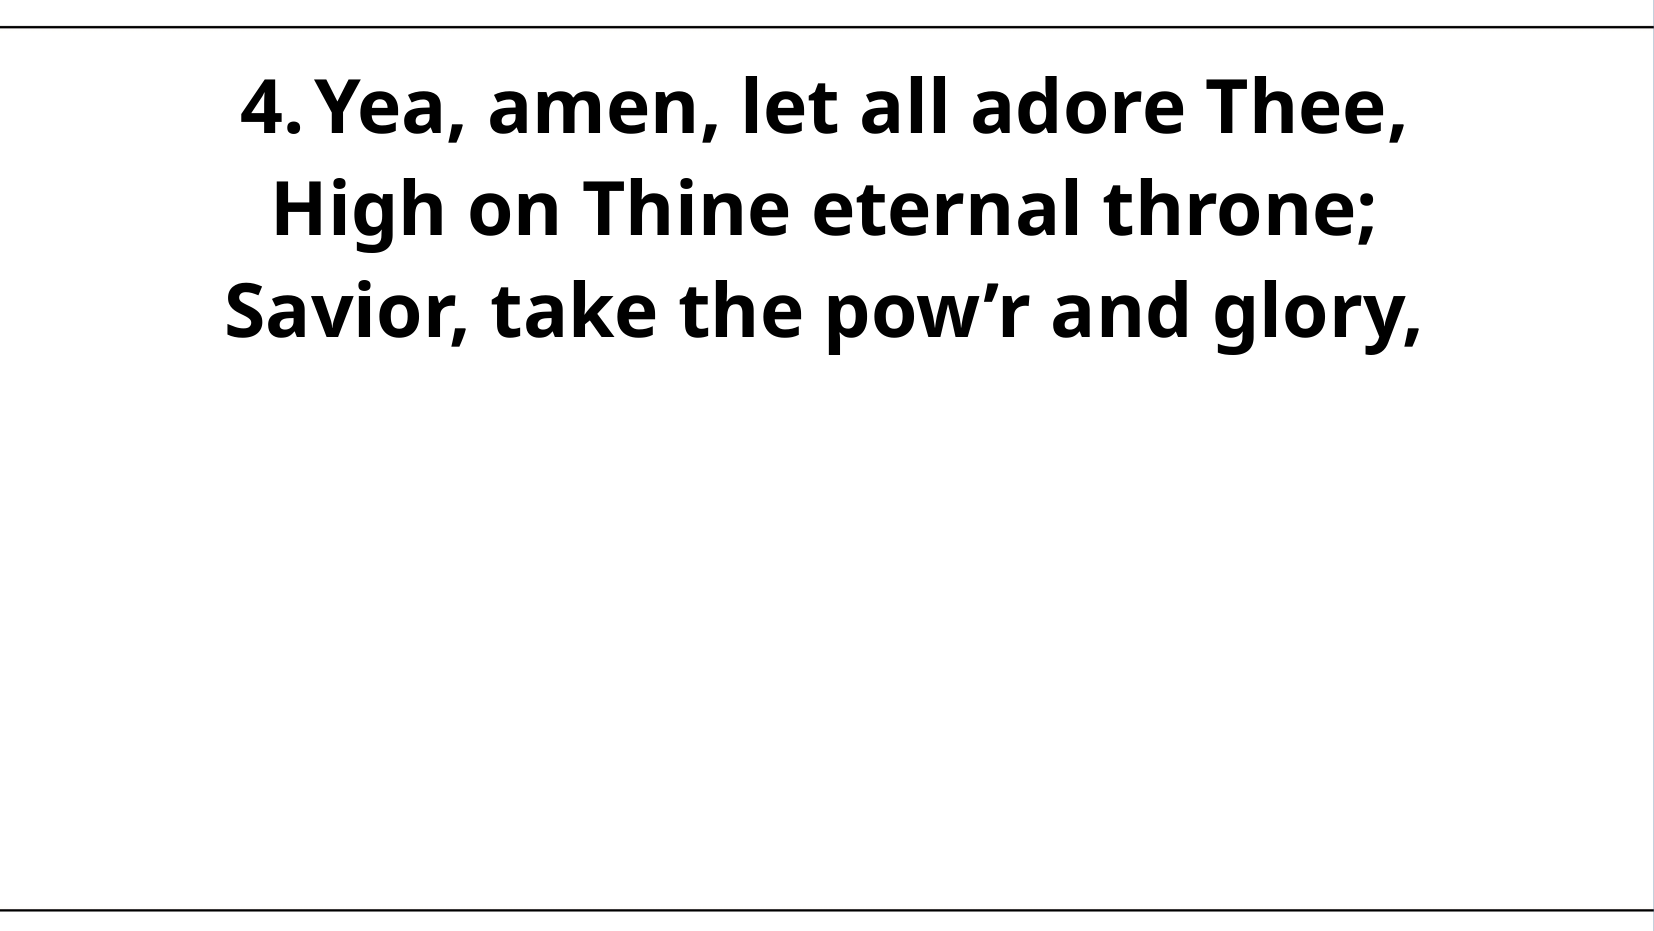

4.	Yea, amen, let all adore Thee,
High on Thine eternal throne;
Savior, take the pow’r and glory,